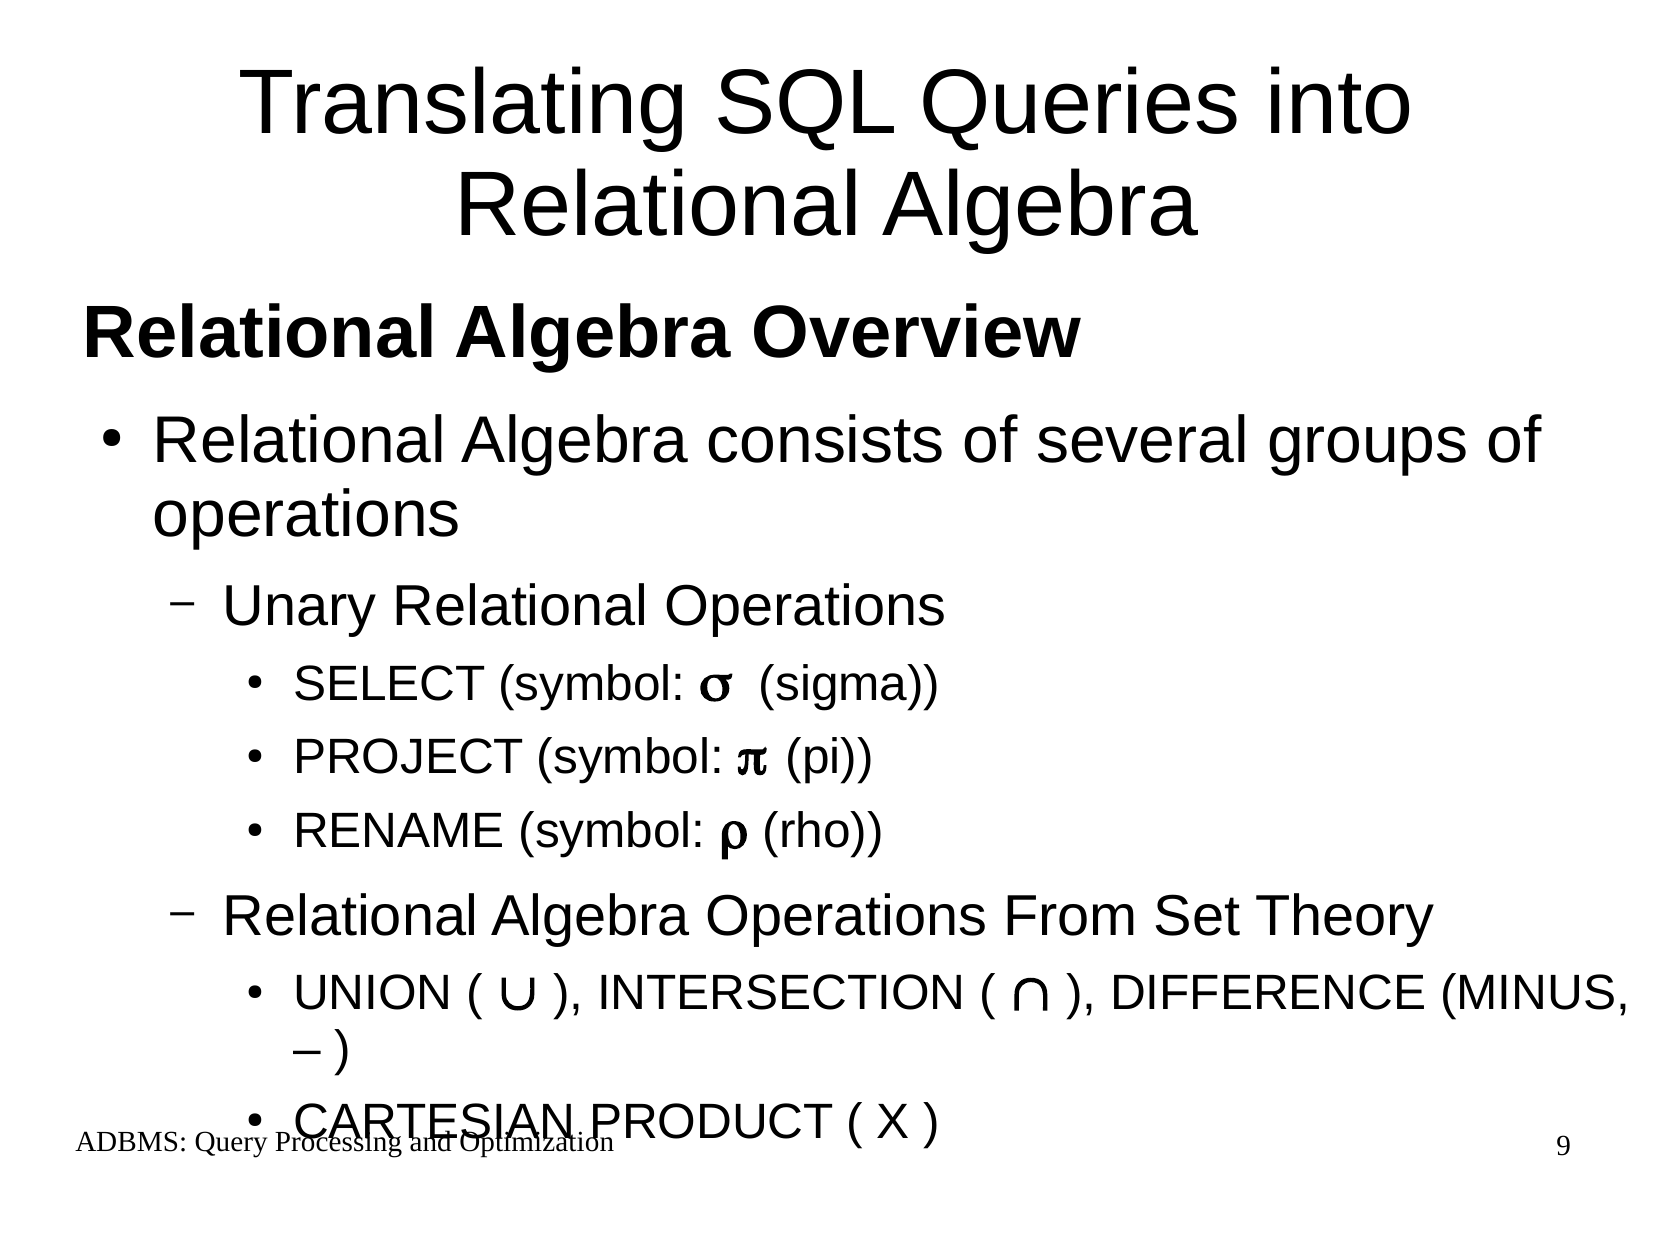

# Translating SQL Queries into Relational Algebra
Relational Algebra Overview
Relational Algebra consists of several groups of operations
Unary Relational Operations
SELECT (symbol:  (sigma))
PROJECT (symbol:  (pi))
RENAME (symbol:  (rho))
Relational Algebra Operations From Set Theory
UNION (  ), INTERSECTION (  ), DIFFERENCE (MINUS, – )
CARTESIAN PRODUCT ( X )